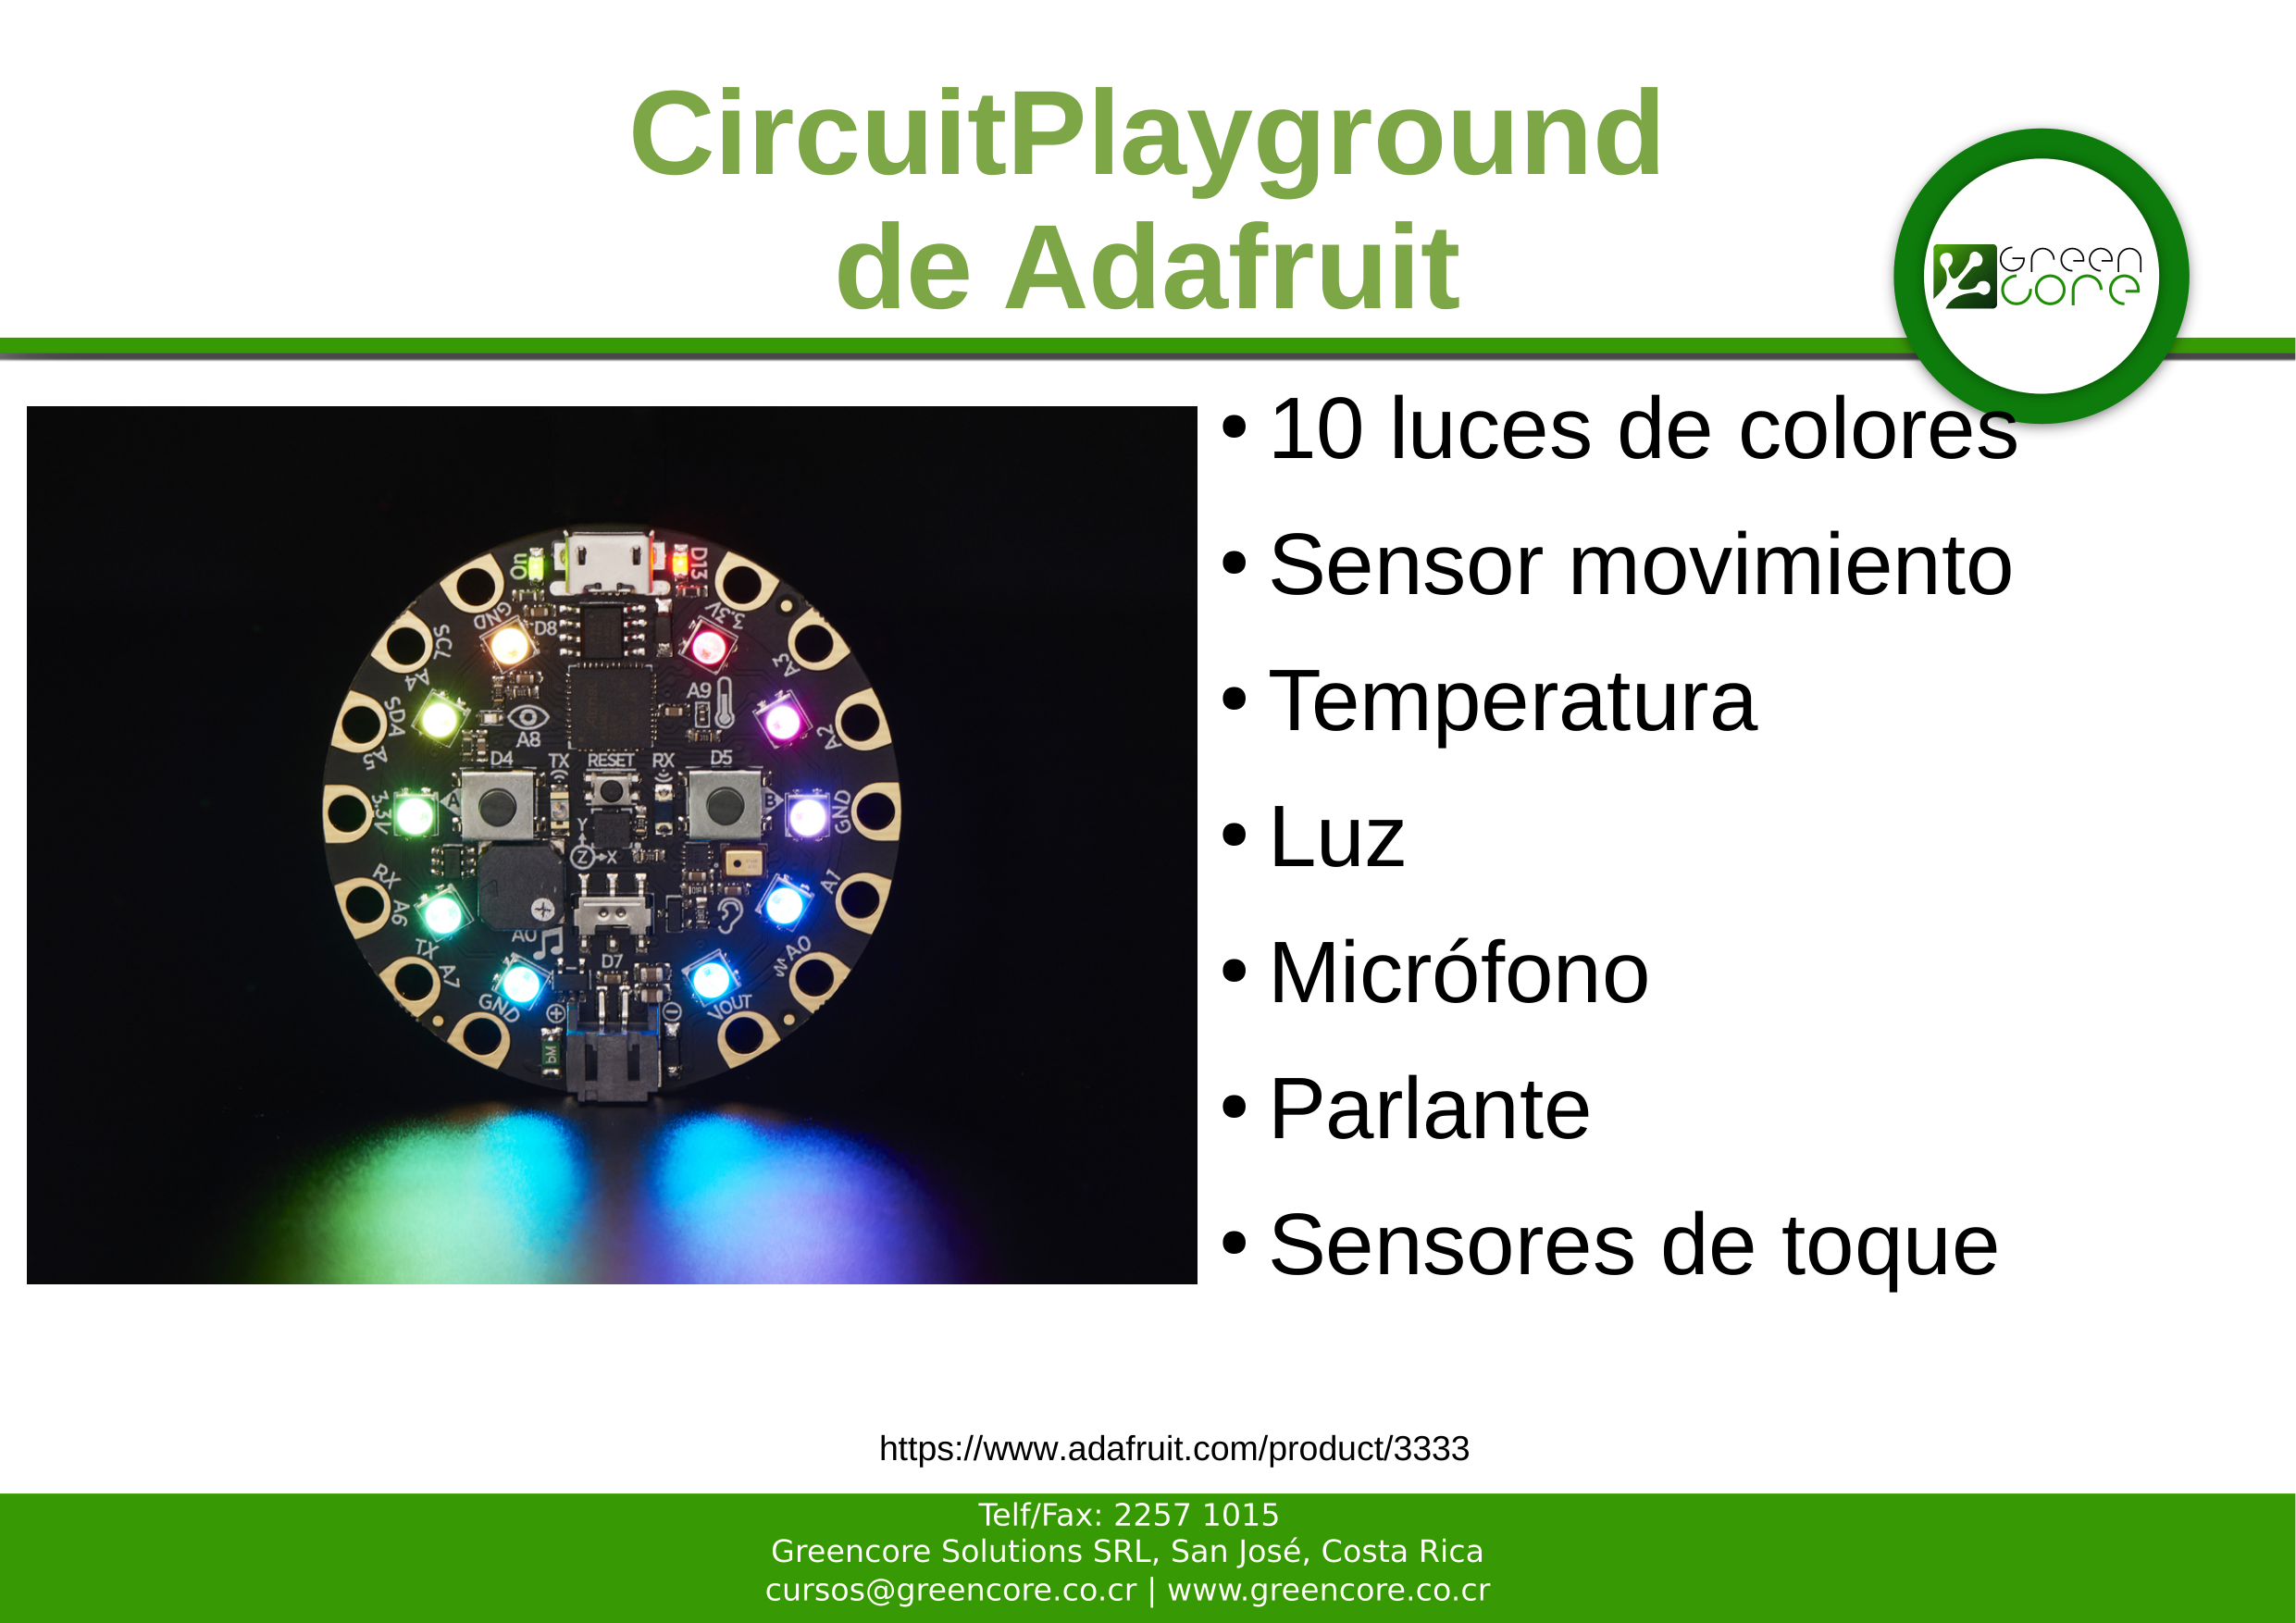

# CircuitPlayground de Adafruit
10 luces de colores
Sensor movimiento
Temperatura
Luz
Micrófono
Parlante
Sensores de toque
https://www.adafruit.com/product/3333